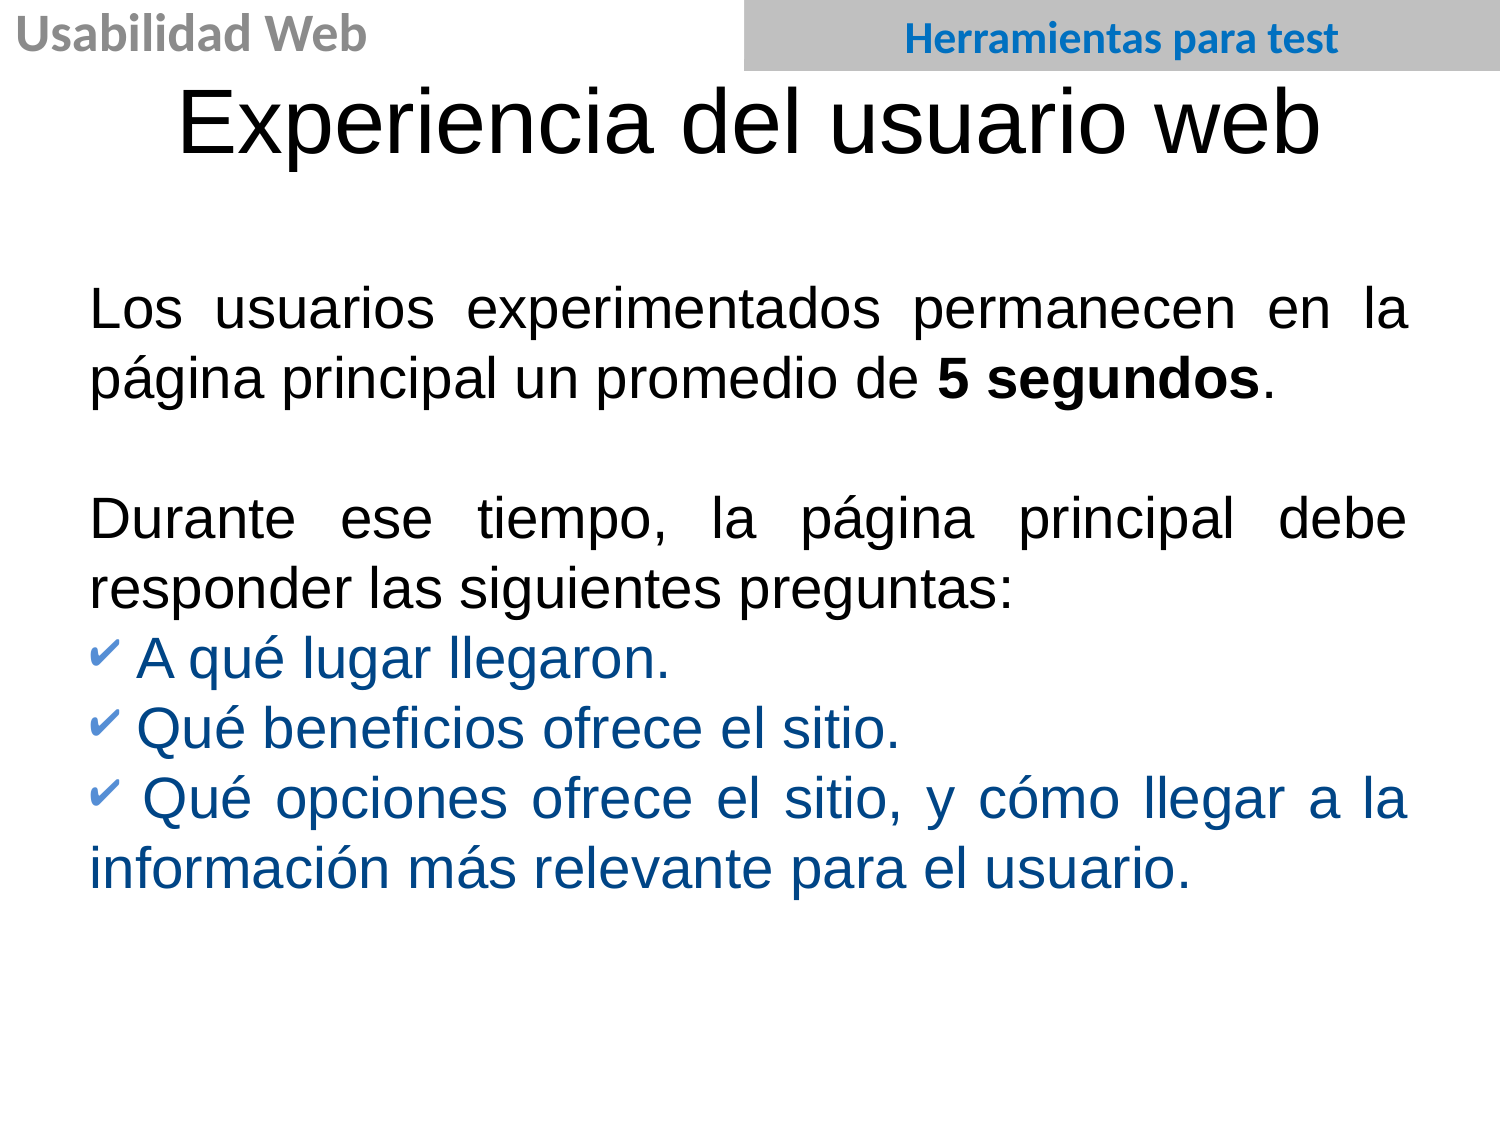

Usabilidad Web
# Herramientas para test
Experiencia del usuario web
Los usuarios experimentados permanecen en la página principal un promedio de 5 segundos.
Durante ese tiempo, la página principal debe responder las siguientes preguntas:
 A qué lugar llegaron.
 Qué beneficios ofrece el sitio.
 Qué opciones ofrece el sitio, y cómo llegar a la información más relevante para el usuario.